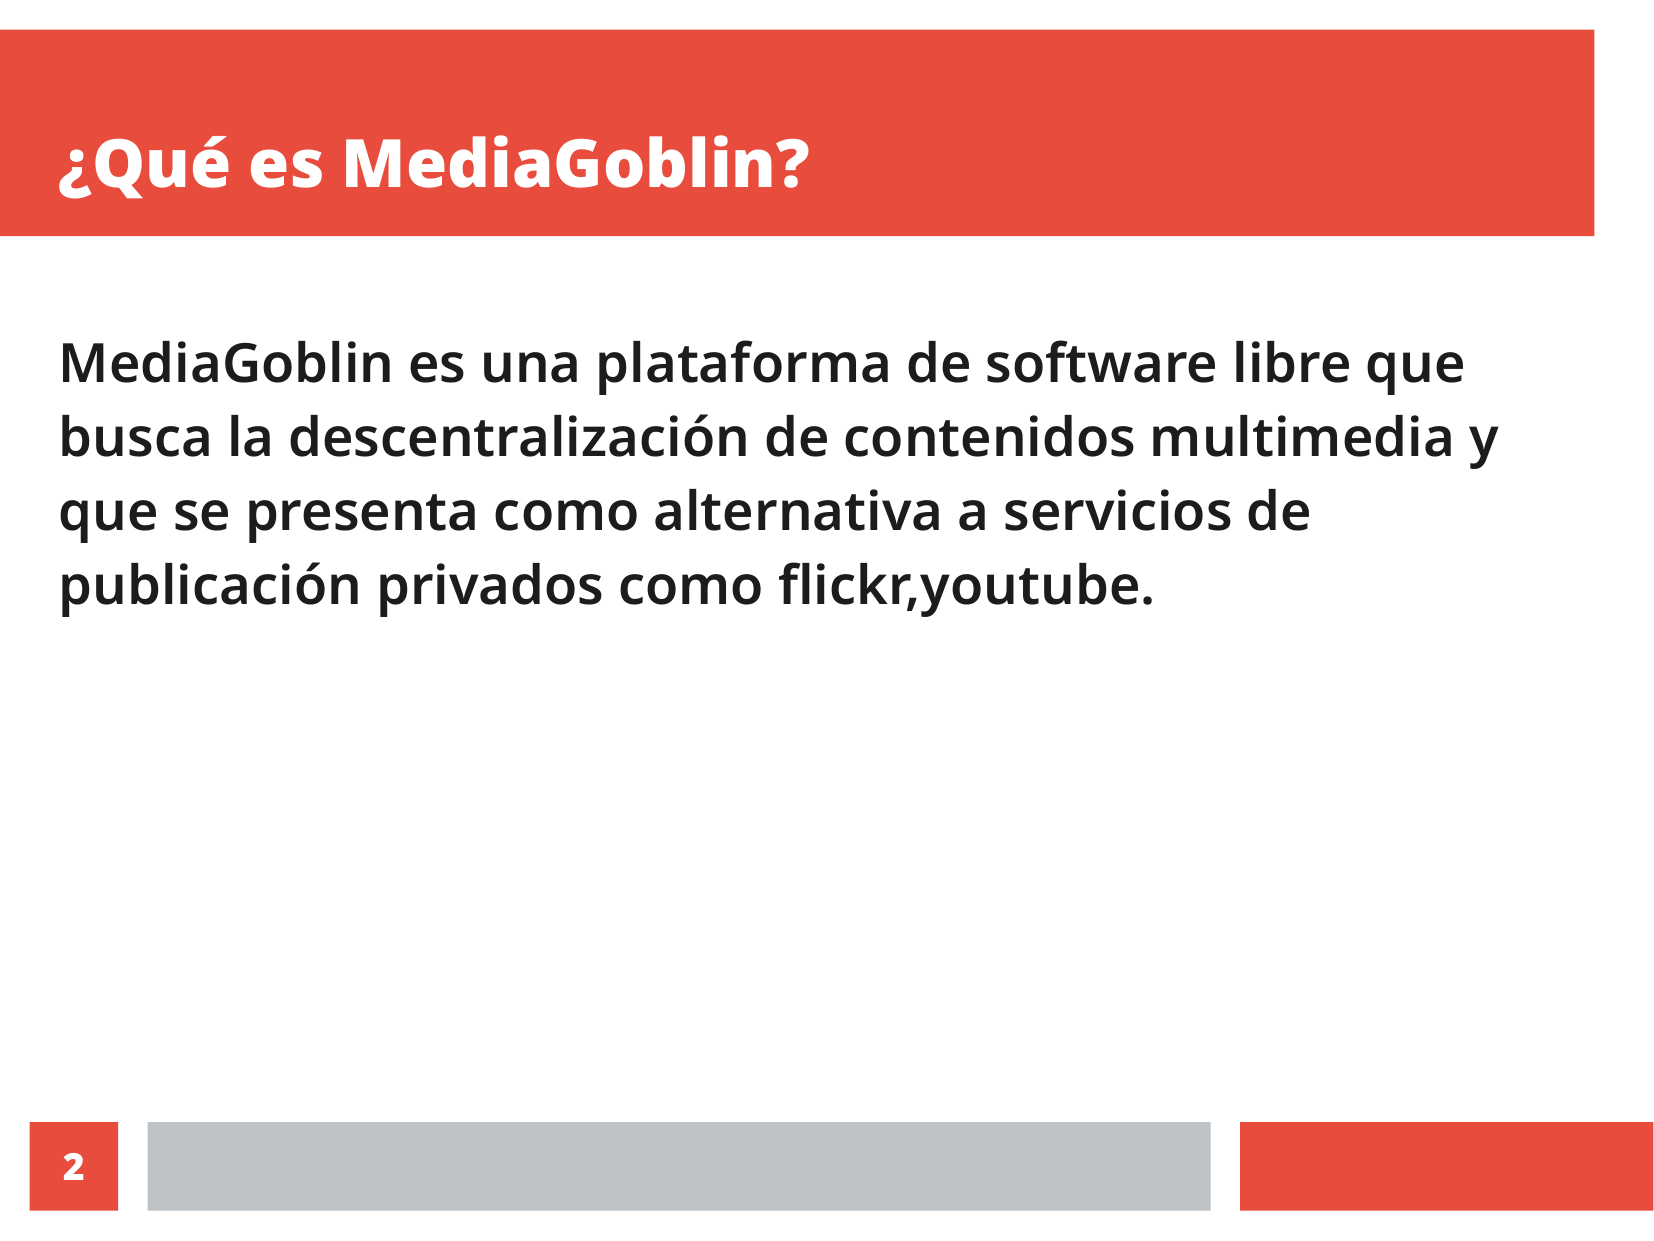

# ¿Qué es MediaGoblin?
MediaGoblin es una plataforma de software libre que busca la descentralización de contenidos multimedia y que se presenta como alternativa a servicios de publicación privados como flickr,youtube.
2